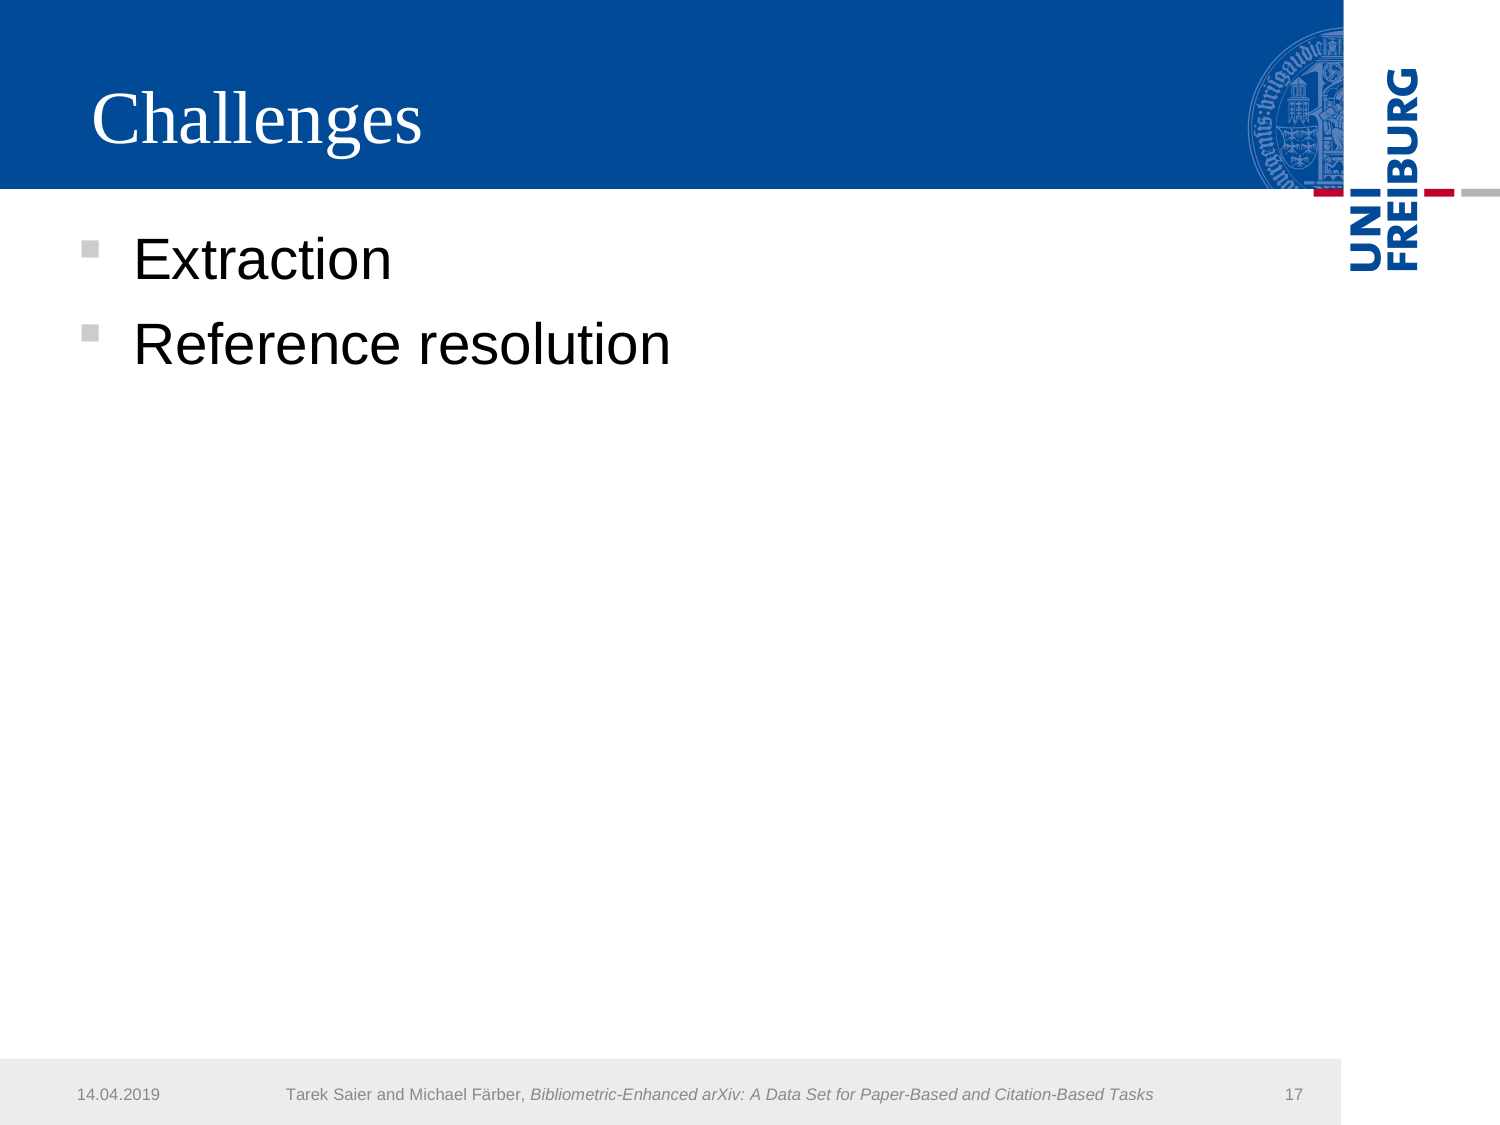

# Challenges
Extraction
Reference resolution
Präsentationstitel
17